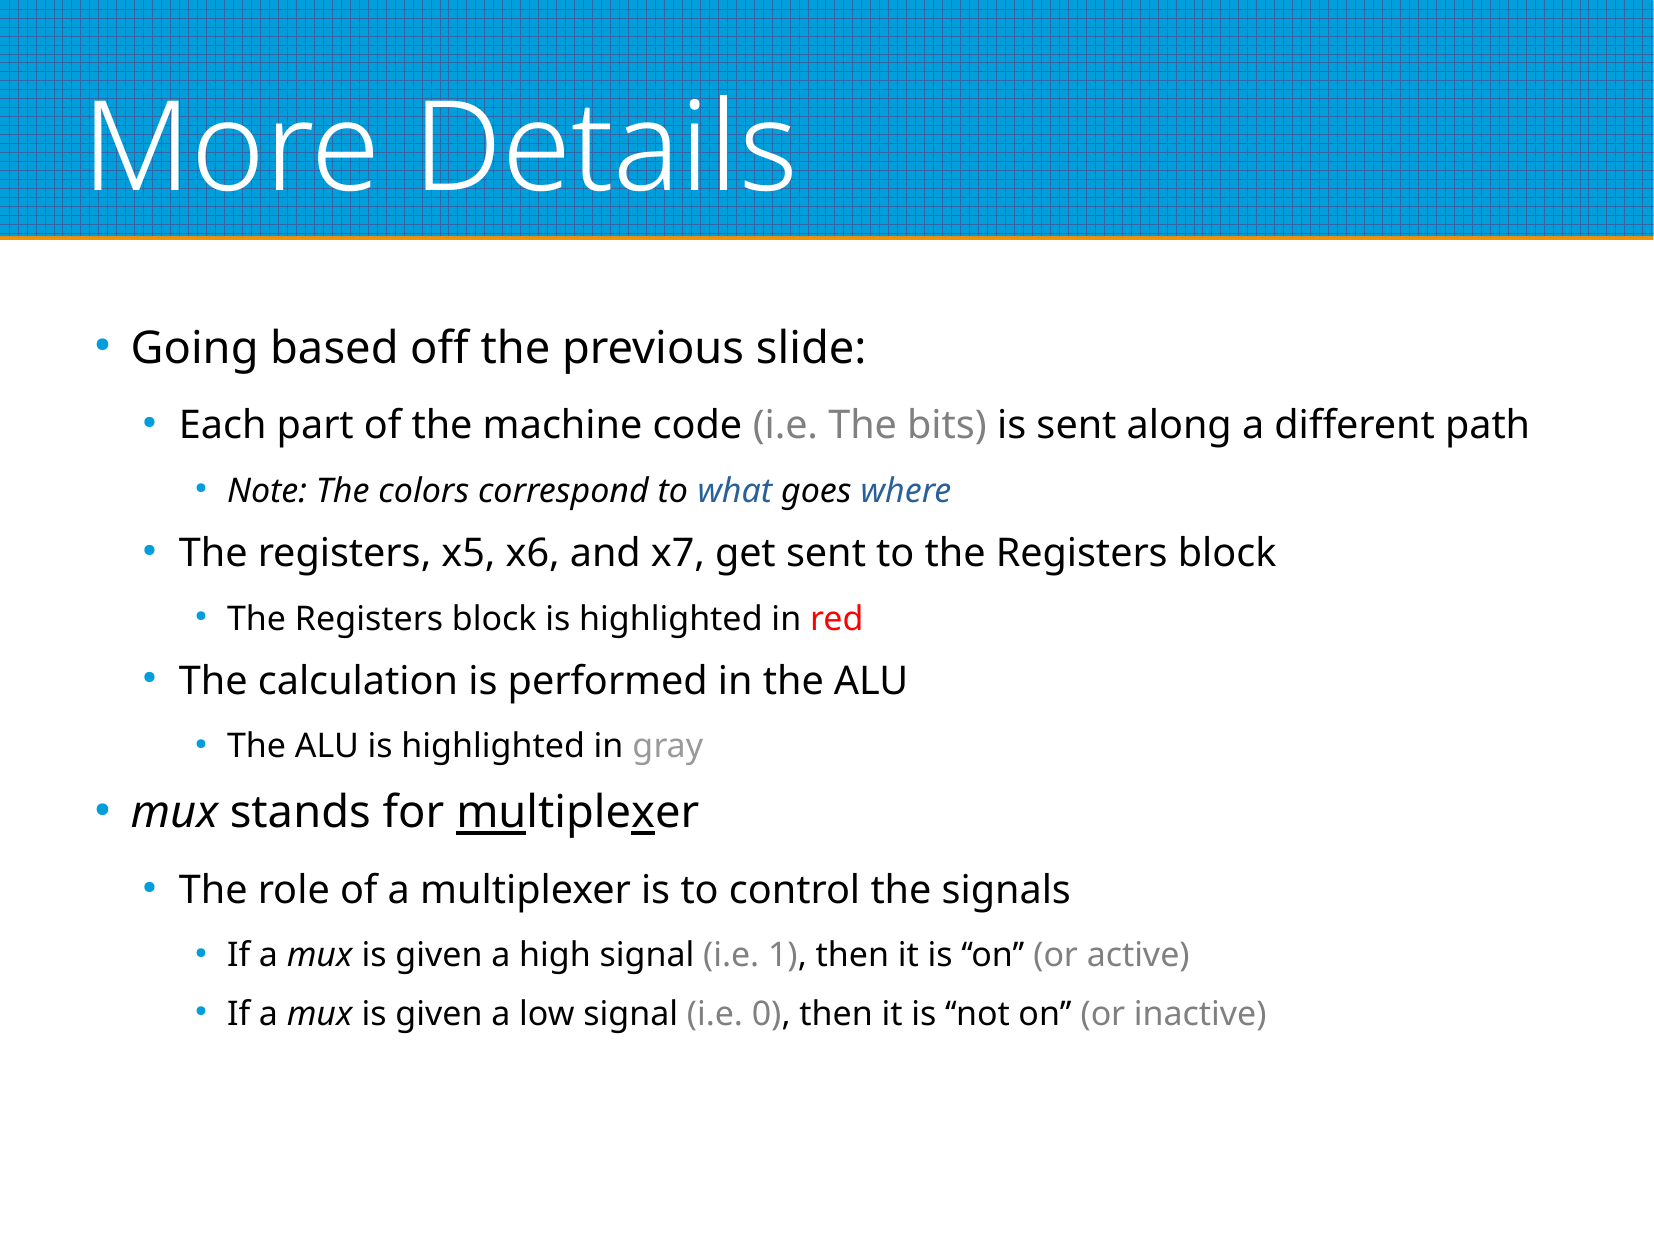

# More Details
Going based off the previous slide:
Each part of the machine code (i.e. The bits) is sent along a different path
Note: The colors correspond to what goes where
The registers, x5, x6, and x7, get sent to the Registers block
The Registers block is highlighted in red
The calculation is performed in the ALU
The ALU is highlighted in gray
mux stands for multiplexer
The role of a multiplexer is to control the signals
If a mux is given a high signal (i.e. 1), then it is ‘‘on’’ (or active)
If a mux is given a low signal (i.e. 0), then it is ‘‘not on’’ (or inactive)